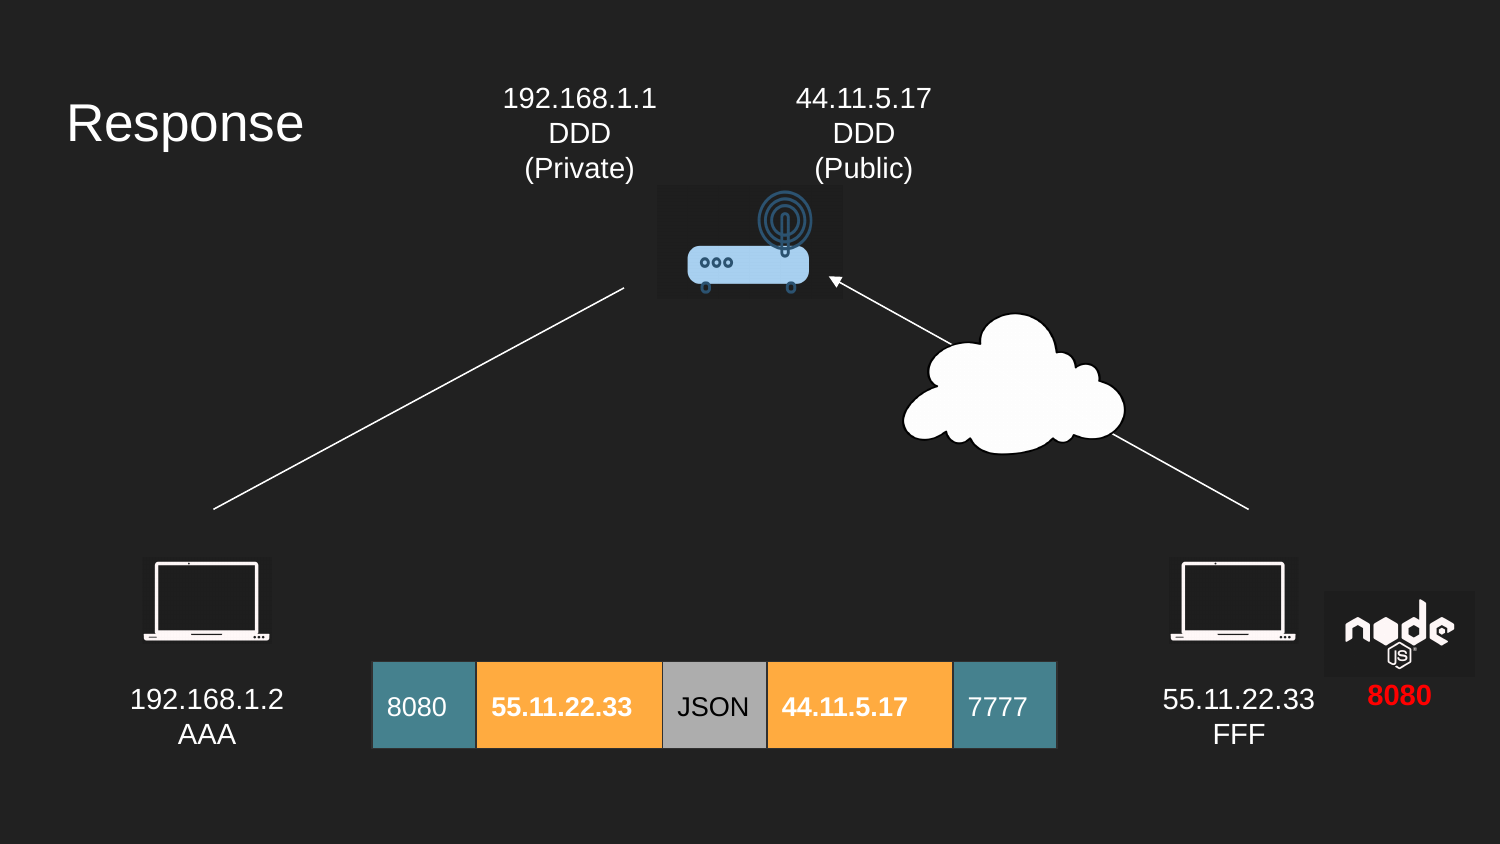

192.168.1.1
DDD
(Private)
44.11.5.17
DDD
(Public)
# Response
8080
55.11.22.33
JSON
44.11.5.17
7777
8080
192.168.1.2
AAA
55.11.22.33
FFF